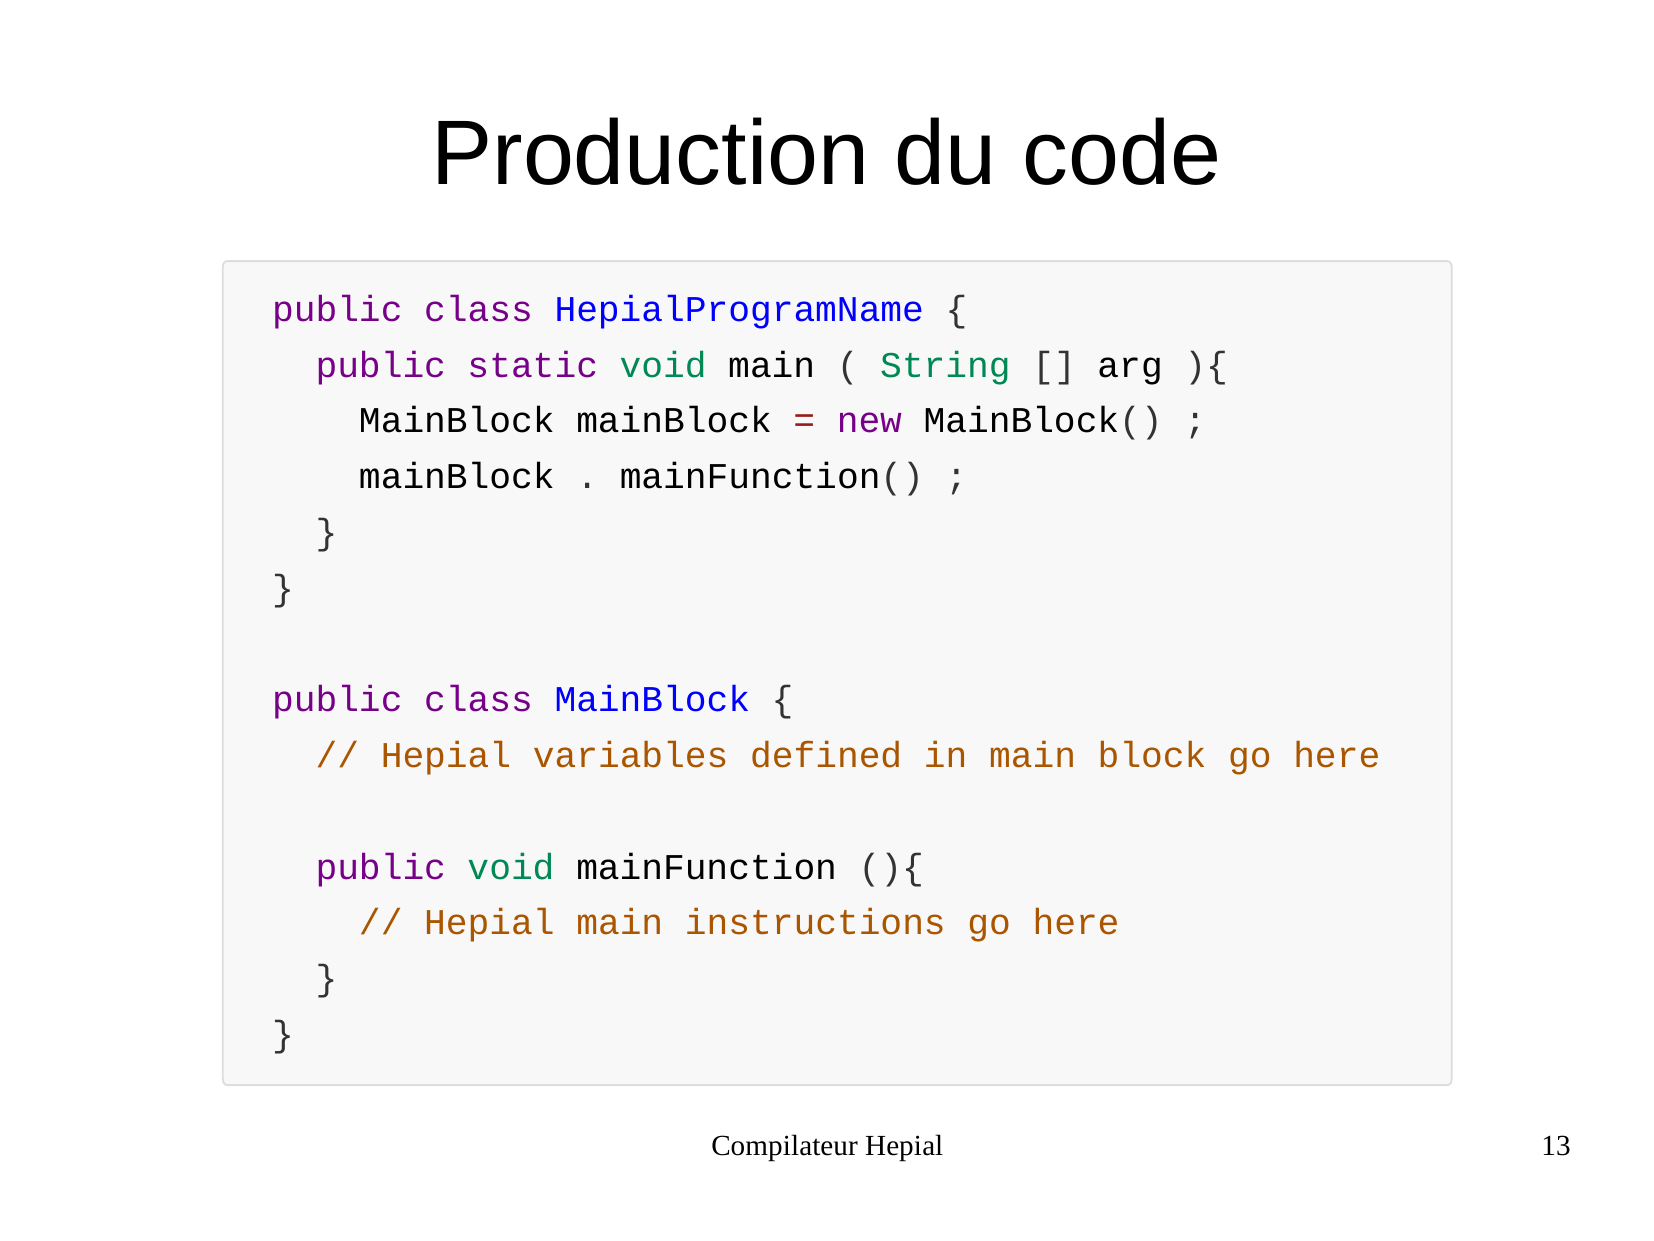

# Production du code
Compilateur Hepial
13